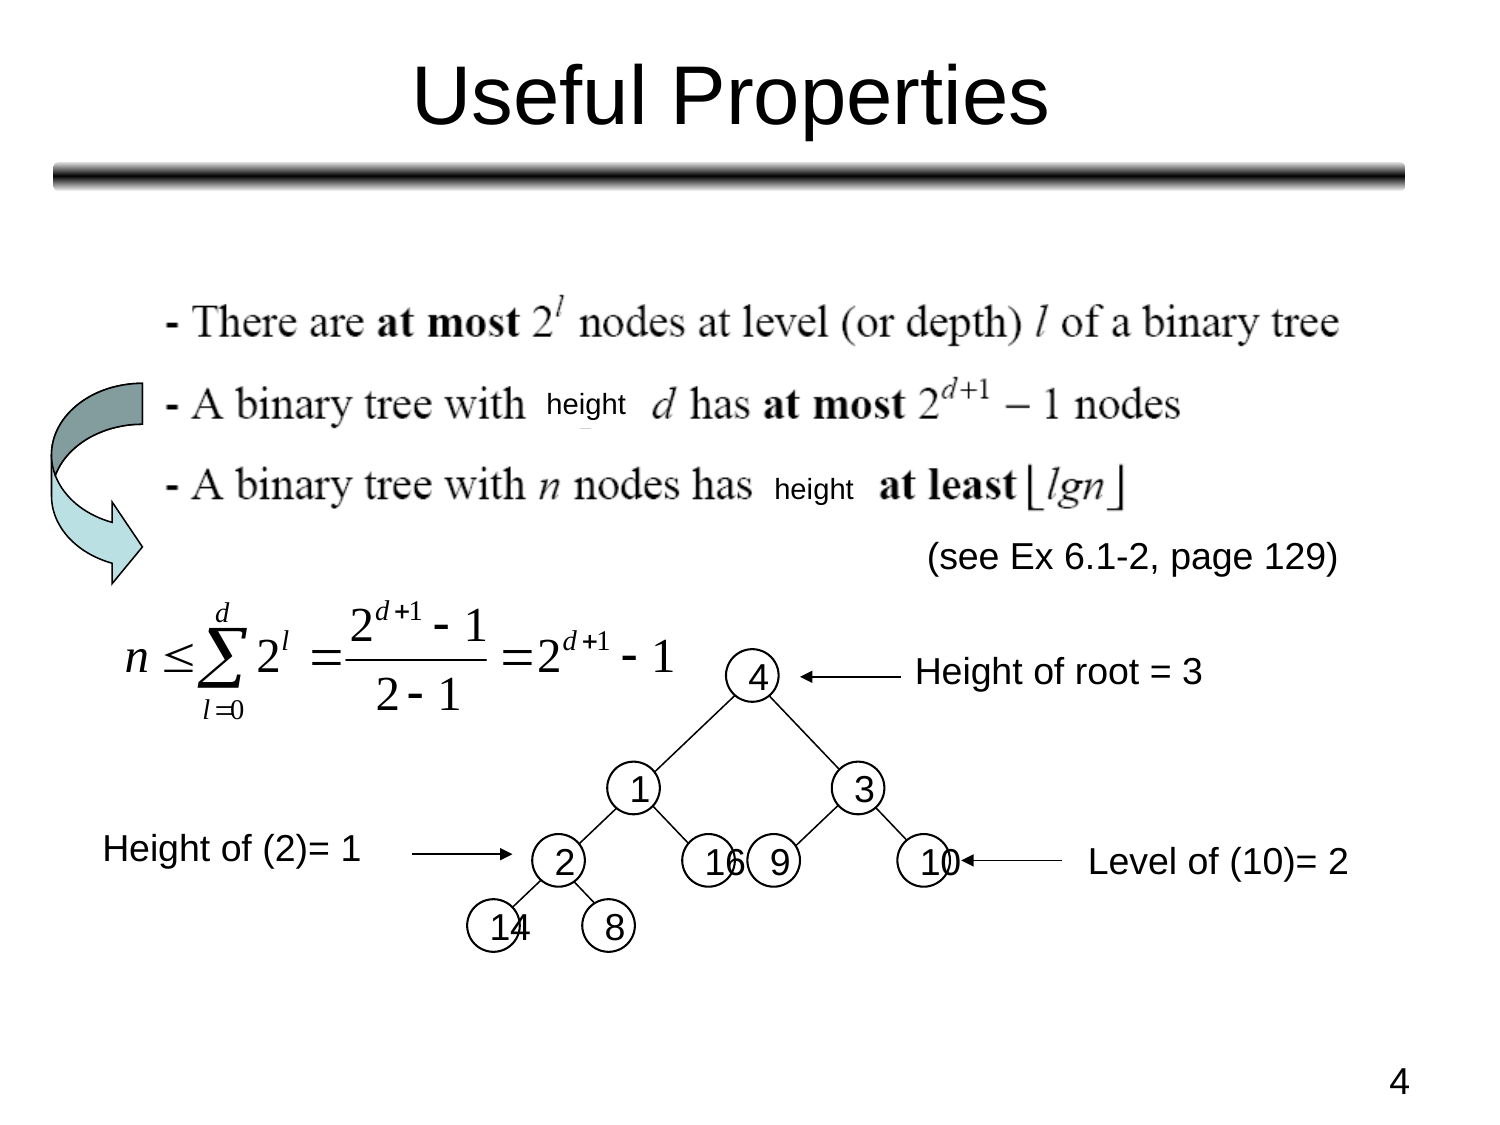

# Useful Properties
height
height
(see Ex 6.1-2, page 129)
Height of root = 3
4
1
3
Height of (2)= 1
Level of (10)= 2
2
16
9
10
14
8
4